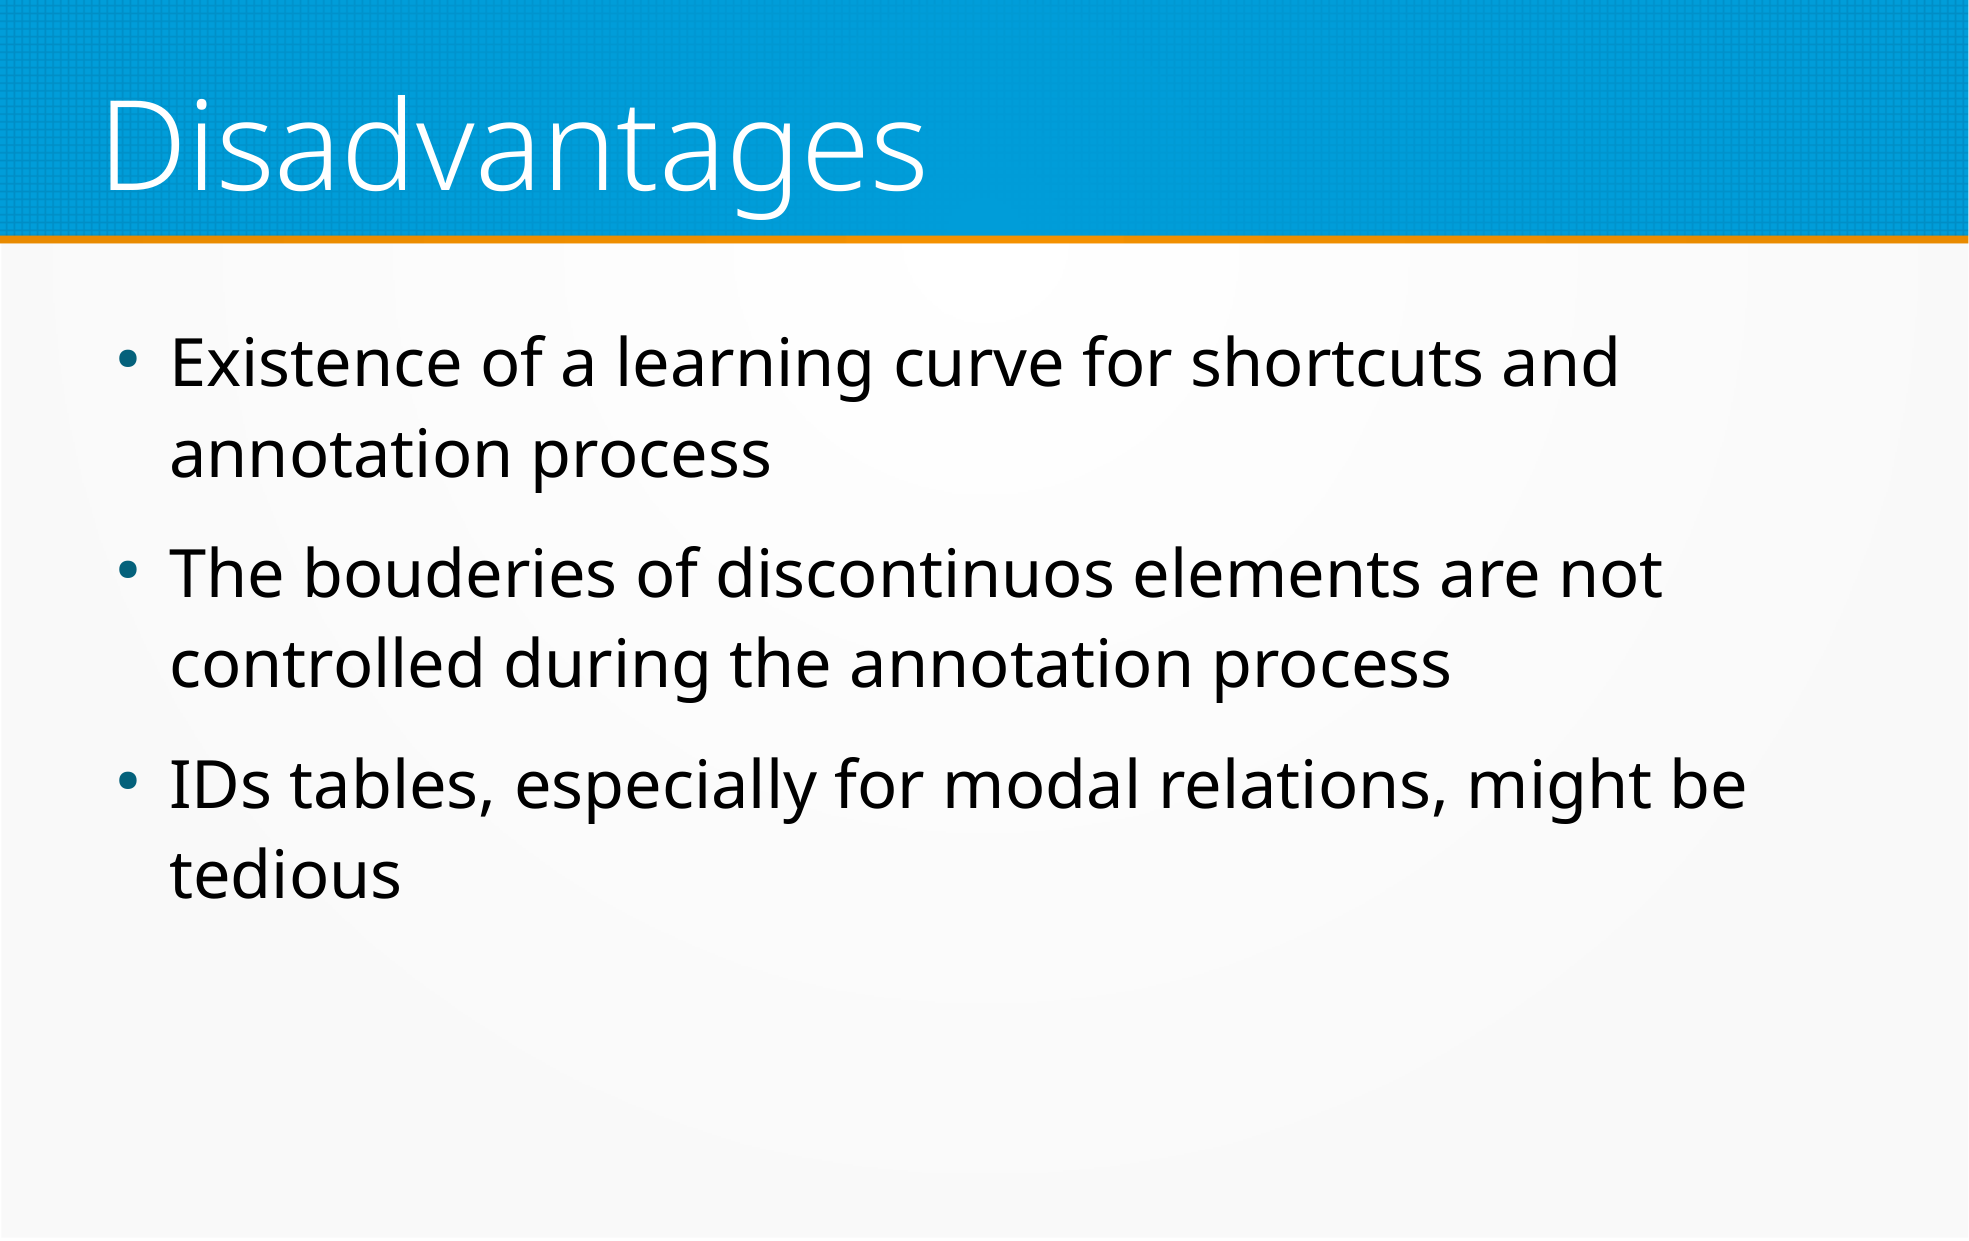

# Disadvantages
Existence of a learning curve for shortcuts and annotation process
The bouderies of discontinuos elements are not controlled during the annotation process
IDs tables, especially for modal relations, might be tedious